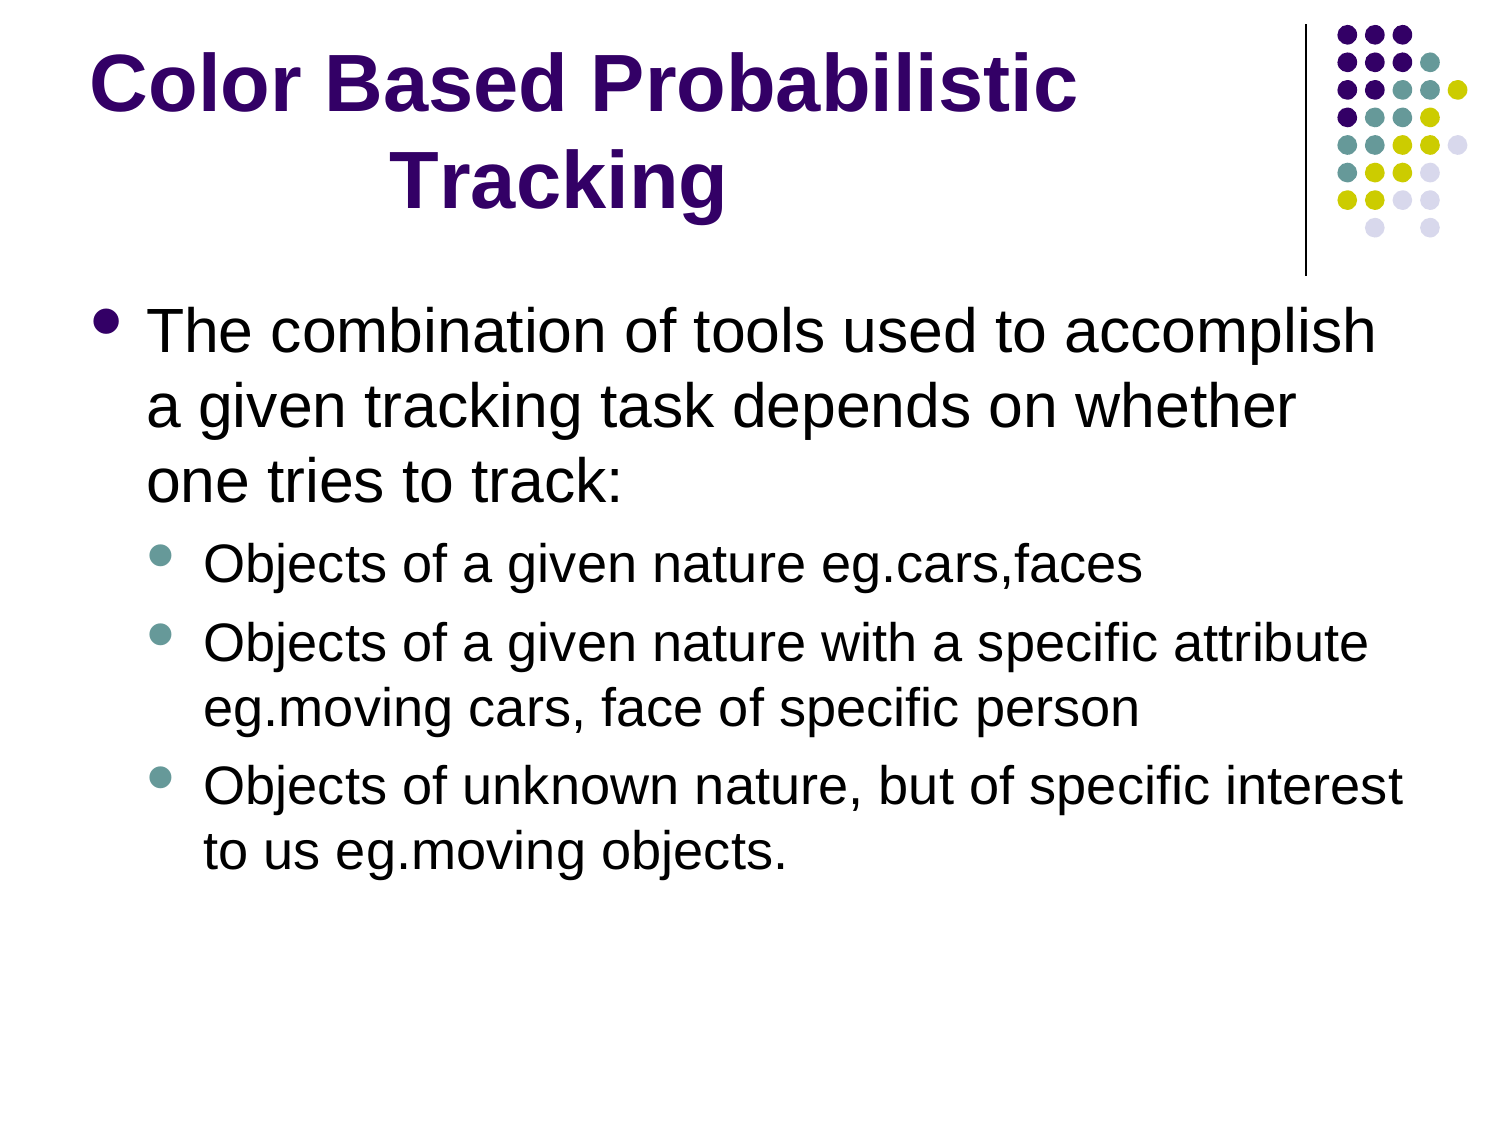

# Color Based Probabilistic 				Tracking
The combination of tools used to accomplish a given tracking task depends on whether one tries to track:
Objects of a given nature eg.cars,faces
Objects of a given nature with a specific attribute eg.moving cars, face of specific person
Objects of unknown nature, but of specific interest to us eg.moving objects.